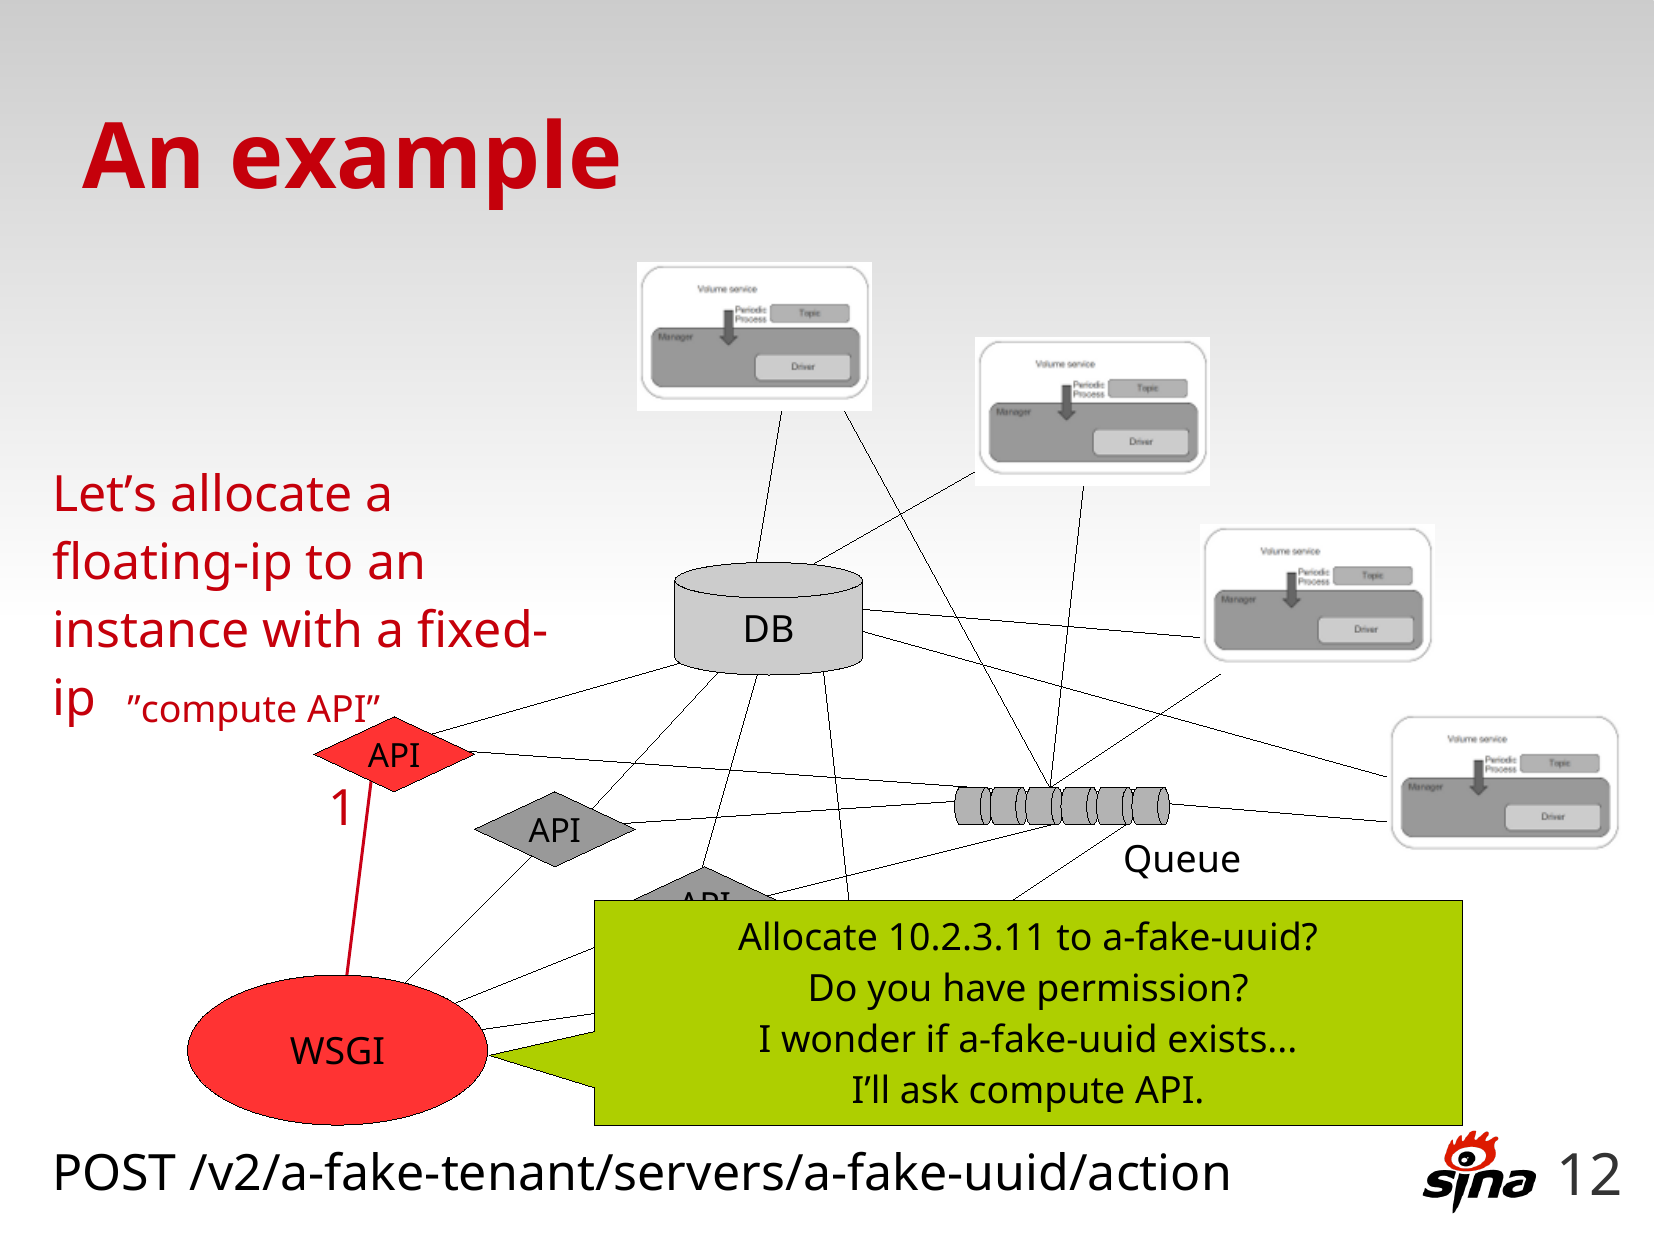

# An example
Let’s allocate a floating-ip to an instance with a fixed-ip
DB
”compute API”
API
1
API
Queue
API
Allocate 10.2.3.11 to a-fake-uuid?
Do you have permission?
I wonder if a-fake-uuid exists...
I’ll ask compute API.
API
WSGI
POST /v2/a-fake-tenant/servers/a-fake-uuid/action
12